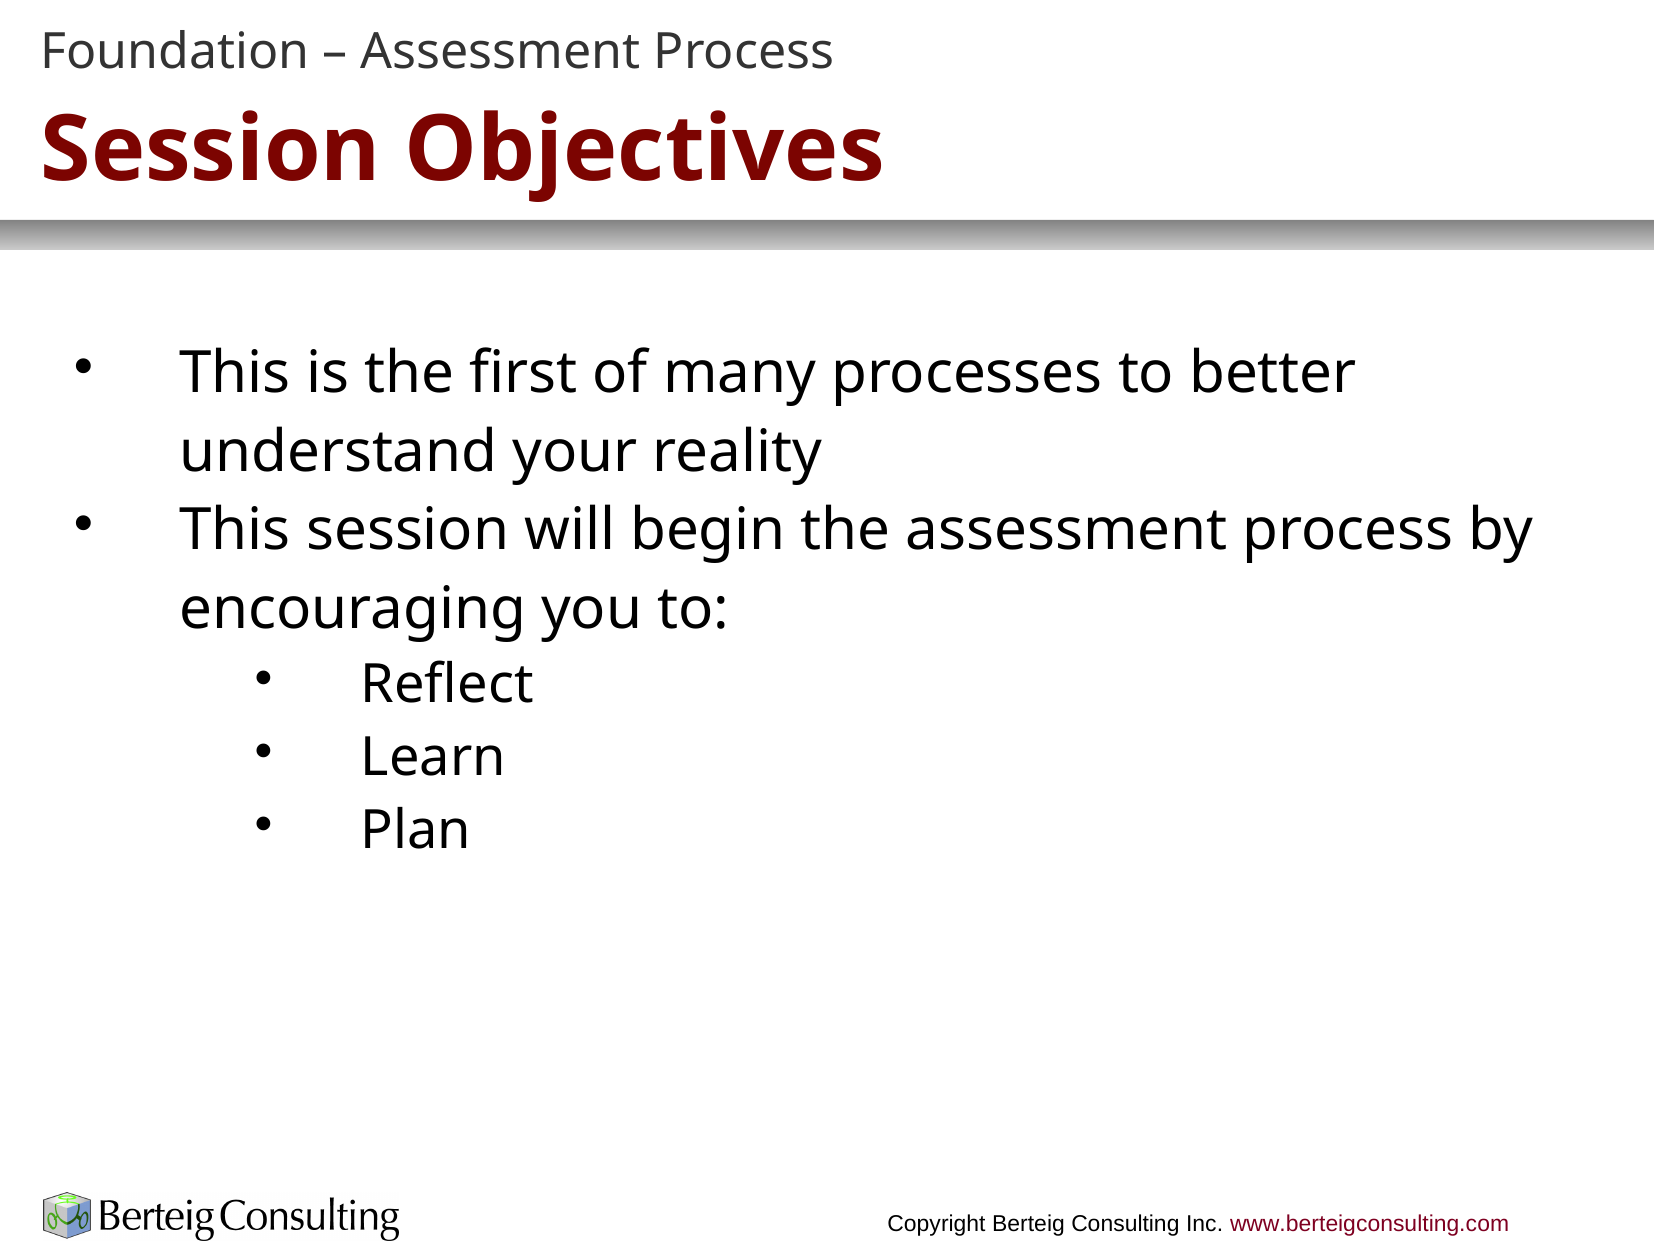

# Foundation – Assessment Process Session Objectives
This is the first of many processes to better understand your reality
This session will begin the assessment process by encouraging you to:
Reflect
Learn
Plan
Copyright Berteig Consulting Inc. www.berteigconsulting.com